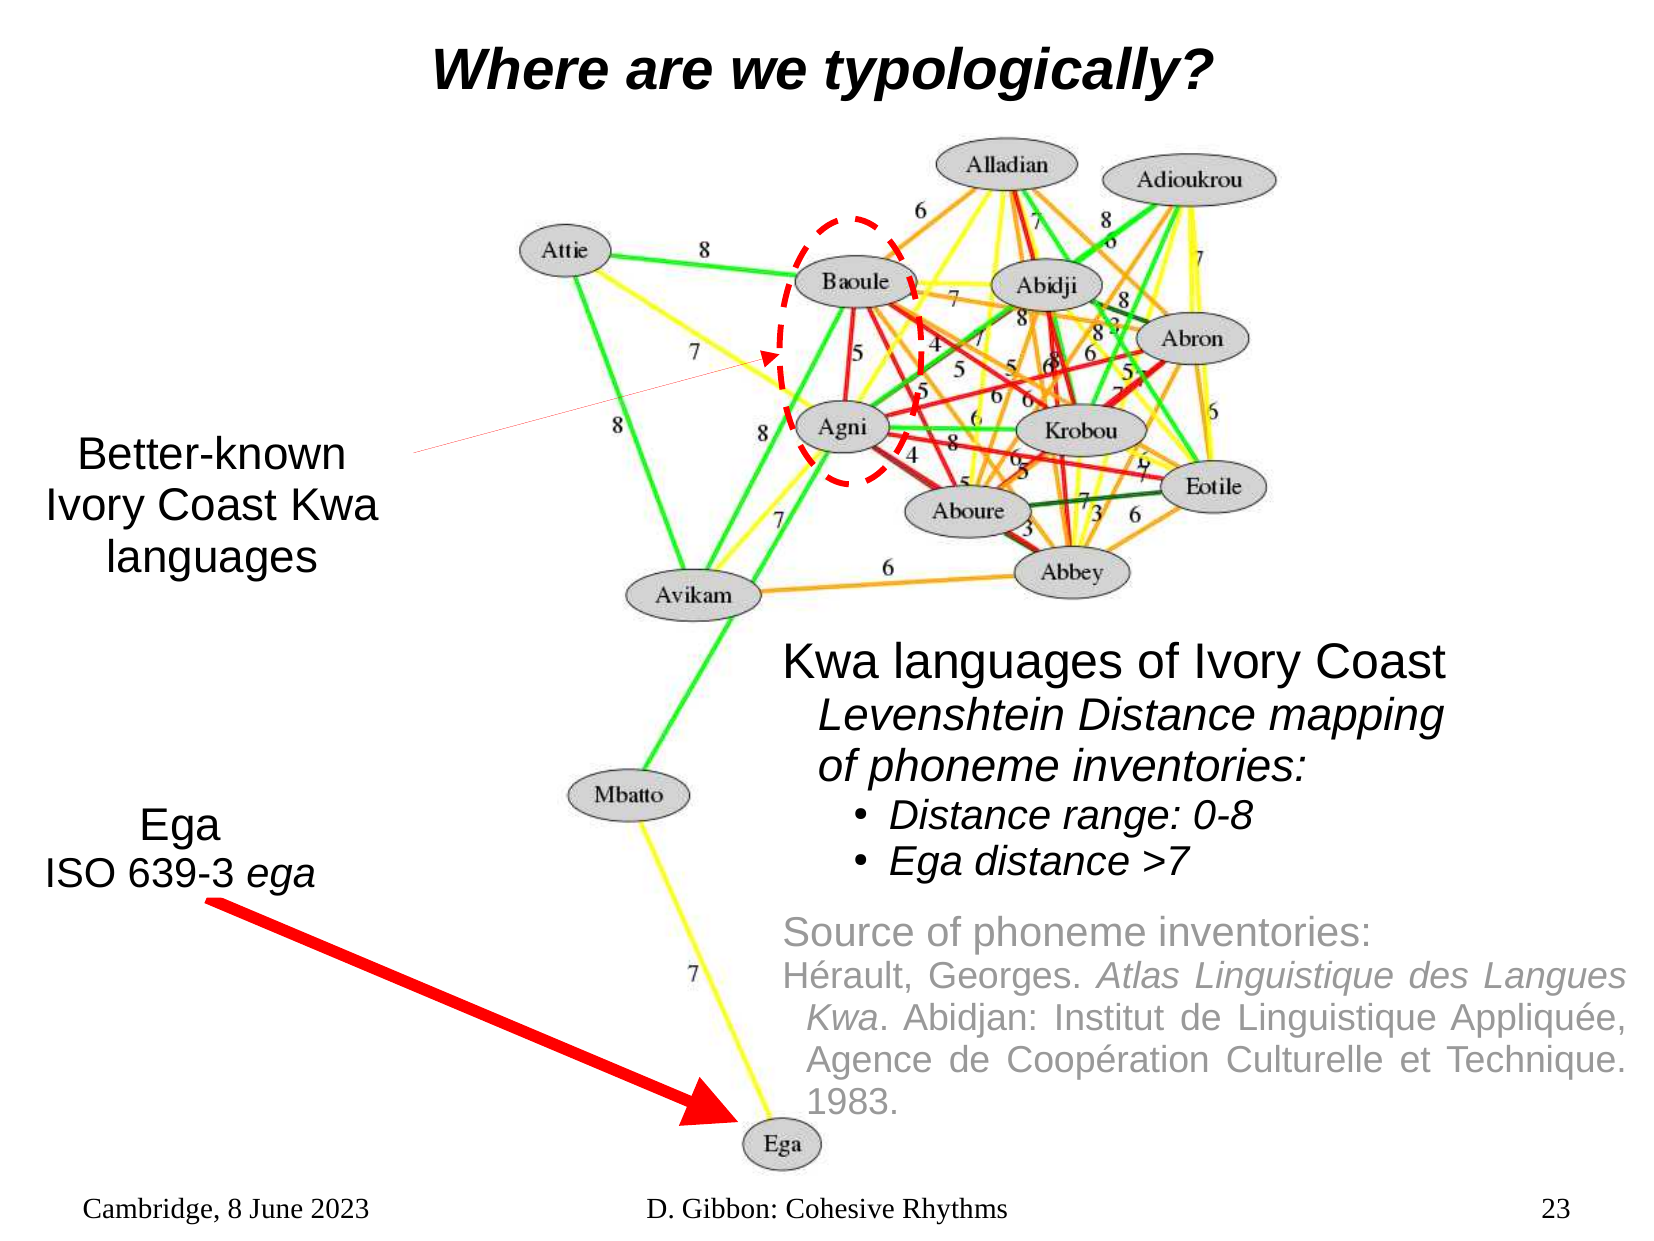

# Where are we typologically?
Better-known Ivory Coast Kwa languages
Kwa languages of Ivory Coast
Levenshtein Distance mapping
of phoneme inventories:
Distance range: 0-8
Ega distance >7
Source of phoneme inventories:
Hérault, Georges. Atlas Linguistique des Langues Kwa. Abidjan: Institut de Linguistique Appliquée, Agence de Coopération Culturelle et Technique. 1983.
Ega
ISO 639-3 ega
Cambridge, 8 June 2023
D. Gibbon: Cohesive Rhythms
23